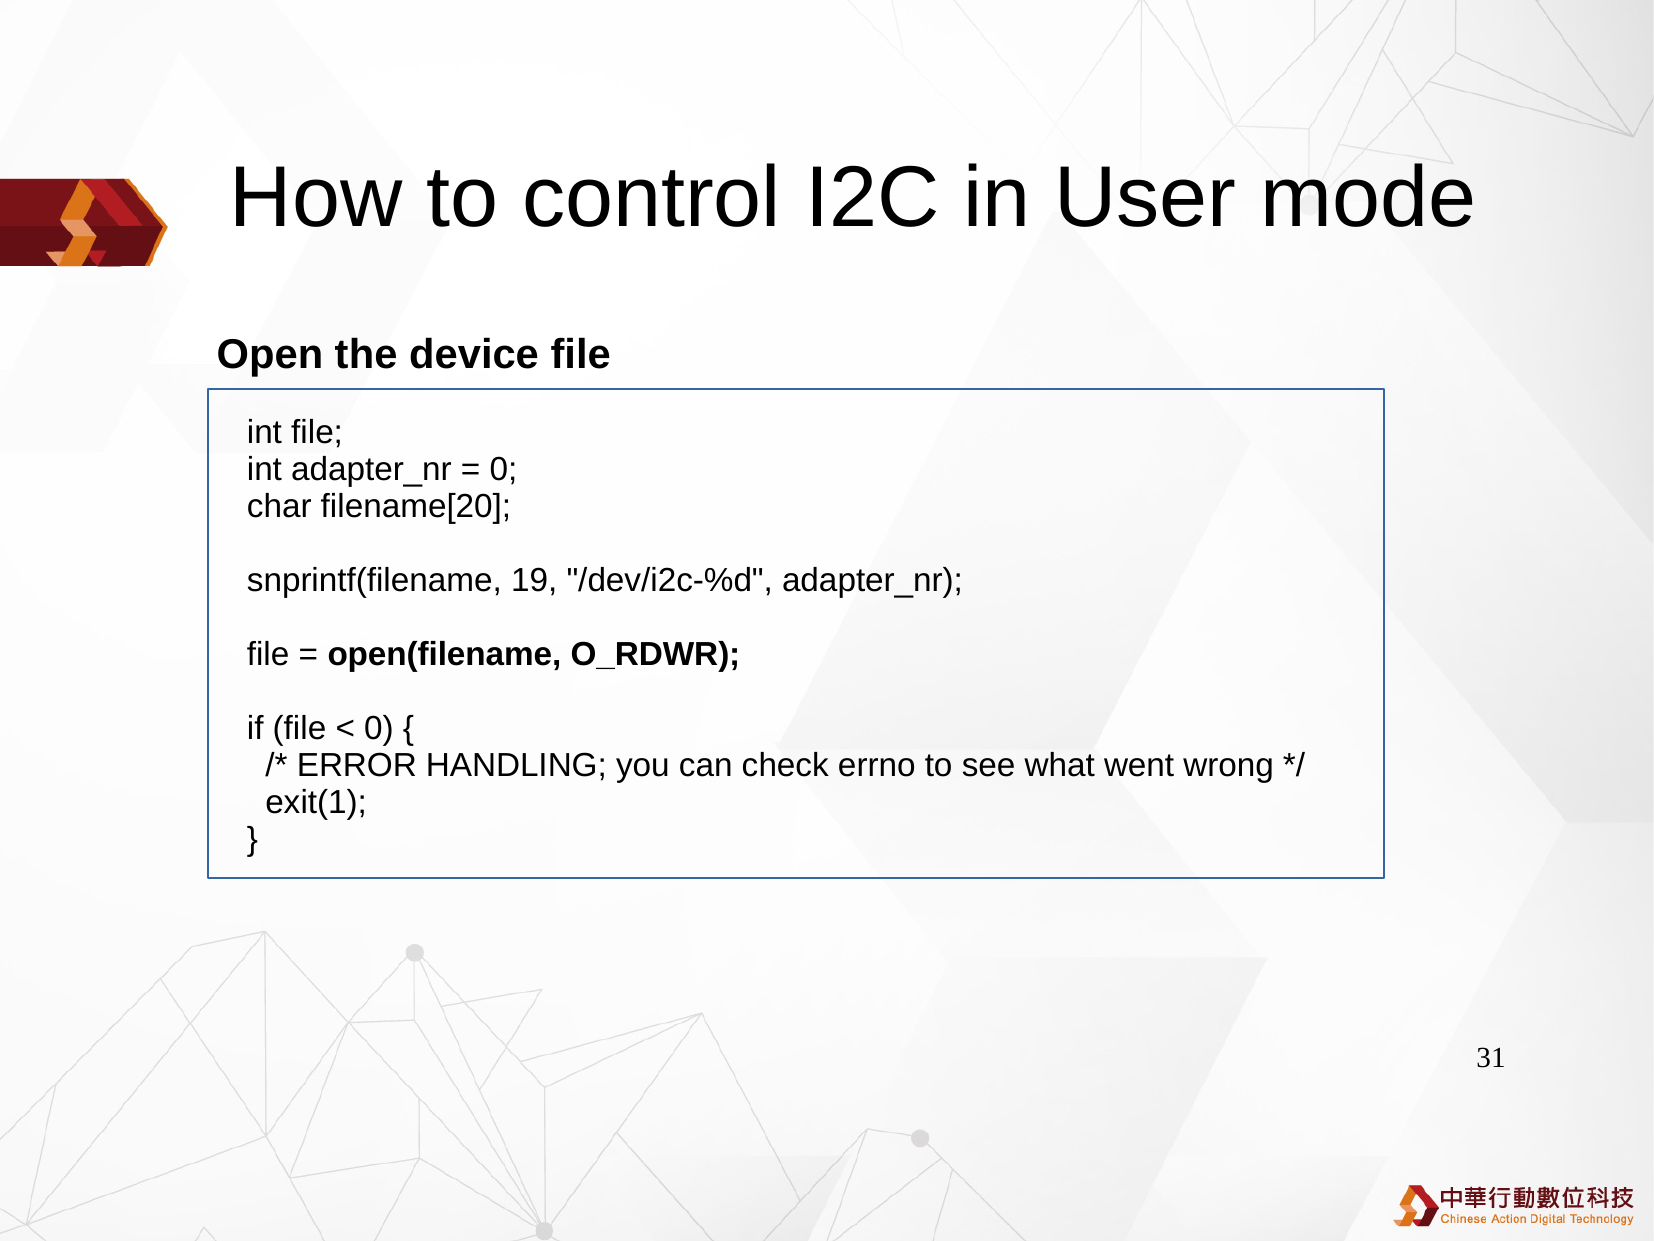

# How to control I2C in User mode
Open the device file
 int file;
 int adapter_nr = 0;
 char filename[20];
 snprintf(filename, 19, "/dev/i2c-%d", adapter_nr);
 file = open(filename, O_RDWR);
 if (file < 0) {
 /* ERROR HANDLING; you can check errno to see what went wrong */
 exit(1);
 }
31